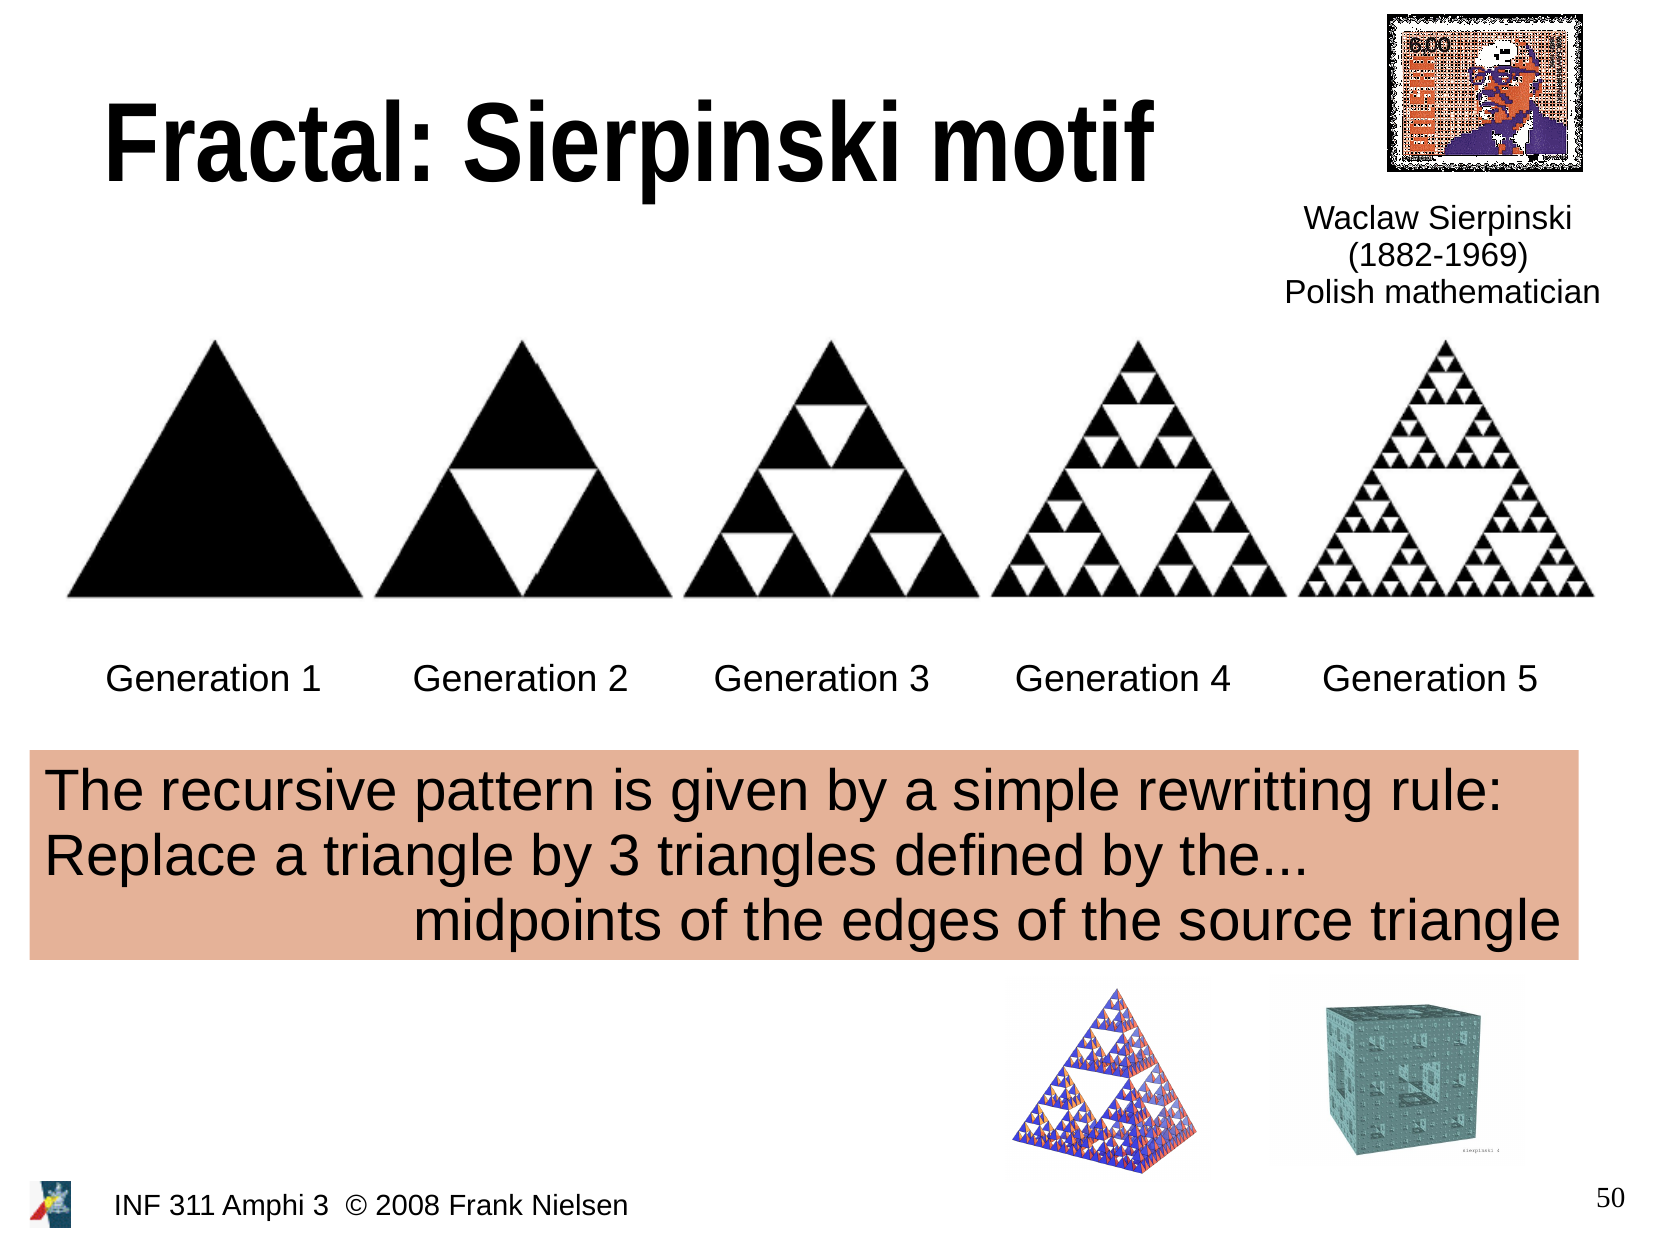

Fractal: Sierpinski motif
Waclaw Sierpinski
(1882-1969)
Polish mathematician
Generation 1
Generation 2
Generation 3
Generation 4
Generation 5
The recursive pattern is given by a simple rewritting rule:
Replace a triangle by 3 triangles defined by the...
					midpoints of the edges of the source triangle